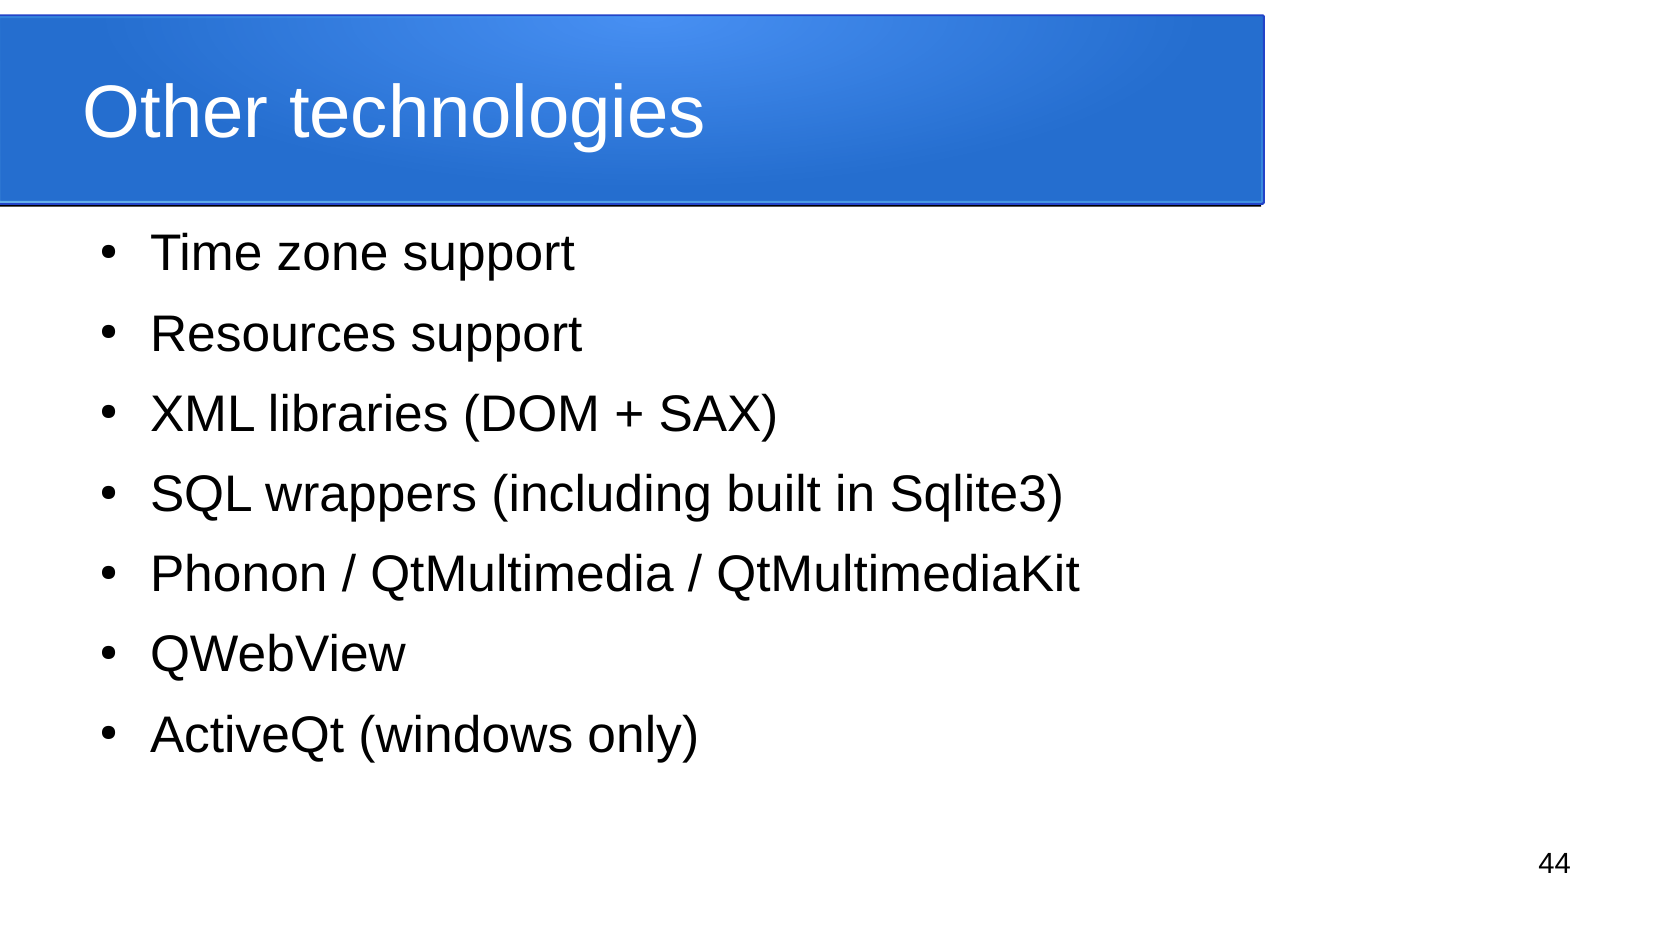

# Other technologies
Time zone support
Resources support
XML libraries (DOM + SAX)
SQL wrappers (including built in Sqlite3)
Phonon / QtMultimedia / QtMultimediaKit
QWebView
ActiveQt (windows only)
44